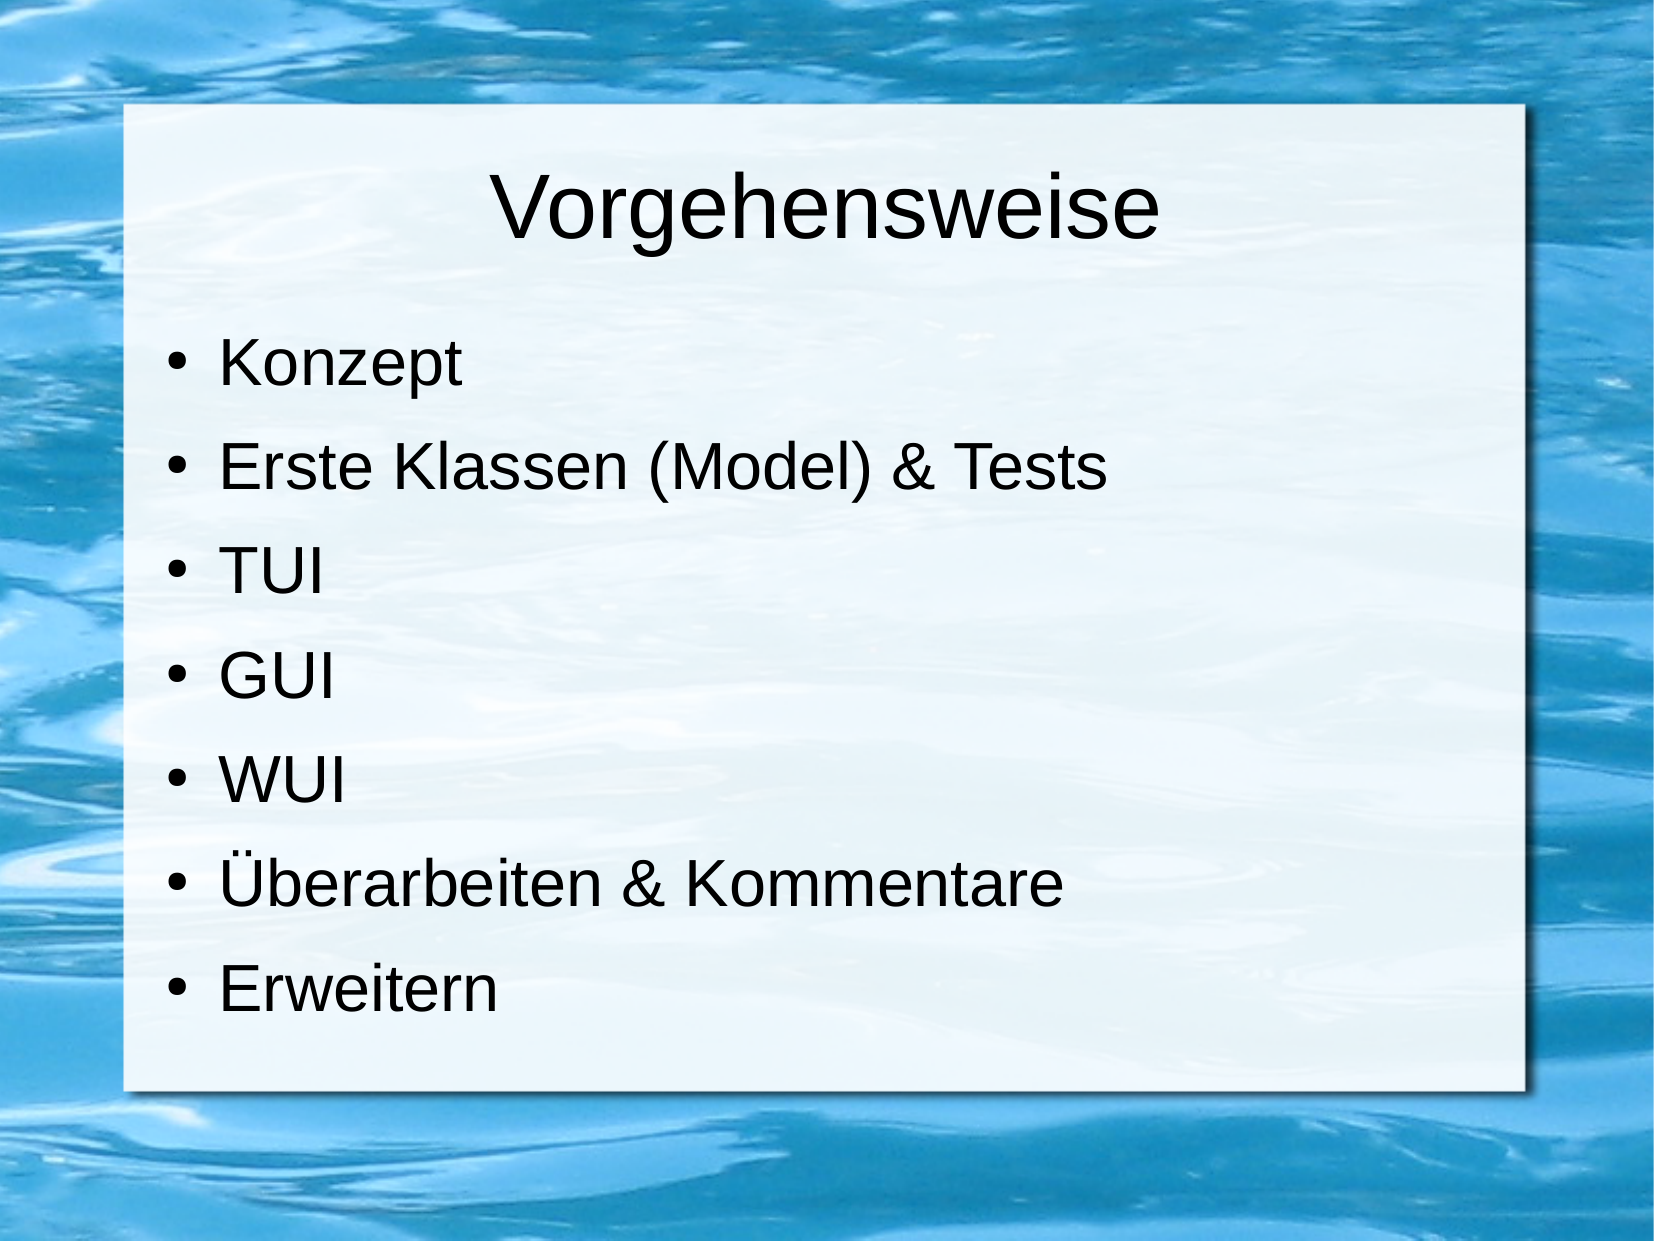

# Vorgehensweise
Konzept
Erste Klassen (Model) & Tests
TUI
GUI
WUI
Überarbeiten & Kommentare
Erweitern